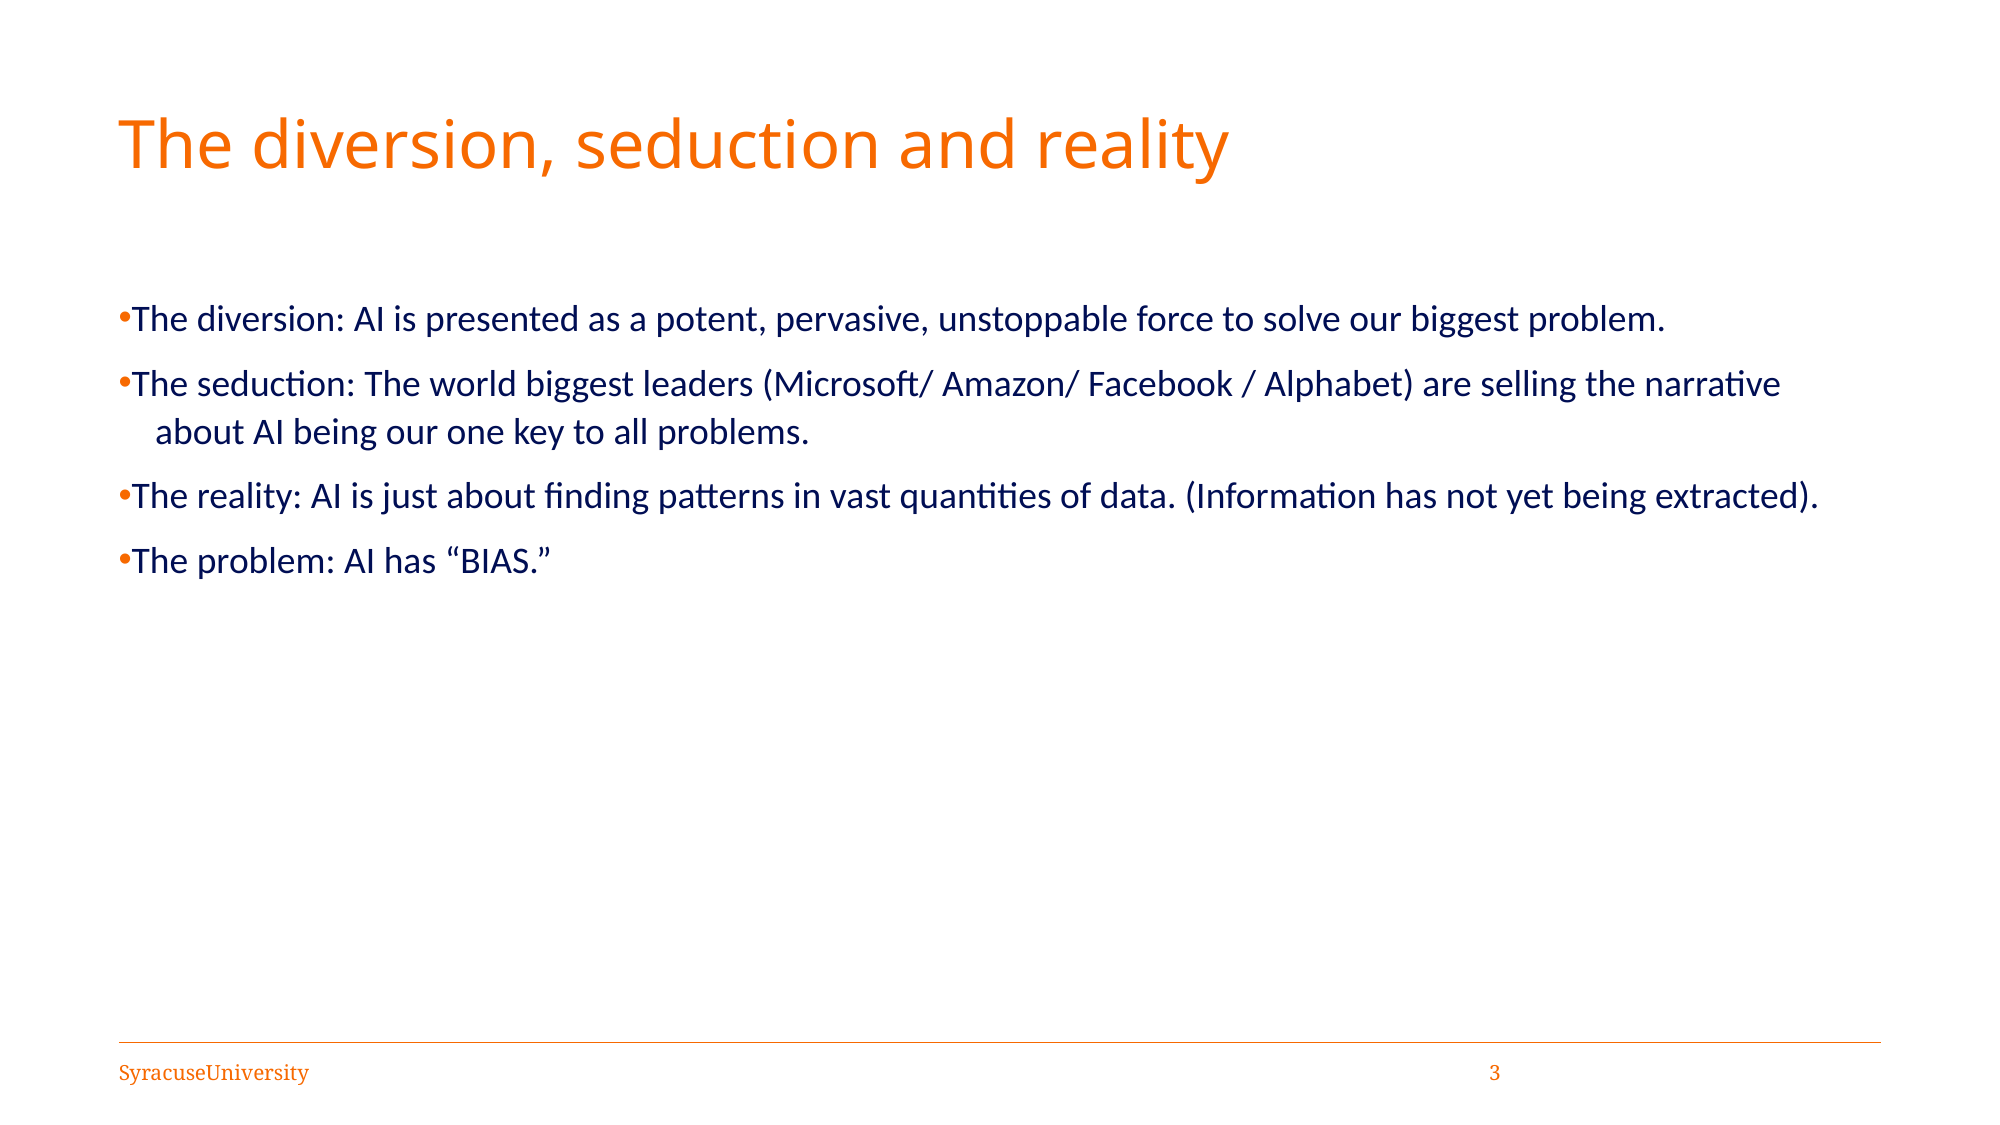

# The diversion, seduction and reality
The diversion: AI is presented as a potent, pervasive, unstoppable force to solve our biggest problem.
The seduction: The world biggest leaders (Microsoft/ Amazon/ Facebook / Alphabet) are selling the narrative about AI being our one key to all problems.
The reality: AI is just about finding patterns in vast quantities of data. (Information has not yet being extracted).
The problem: AI has “BIAS.”